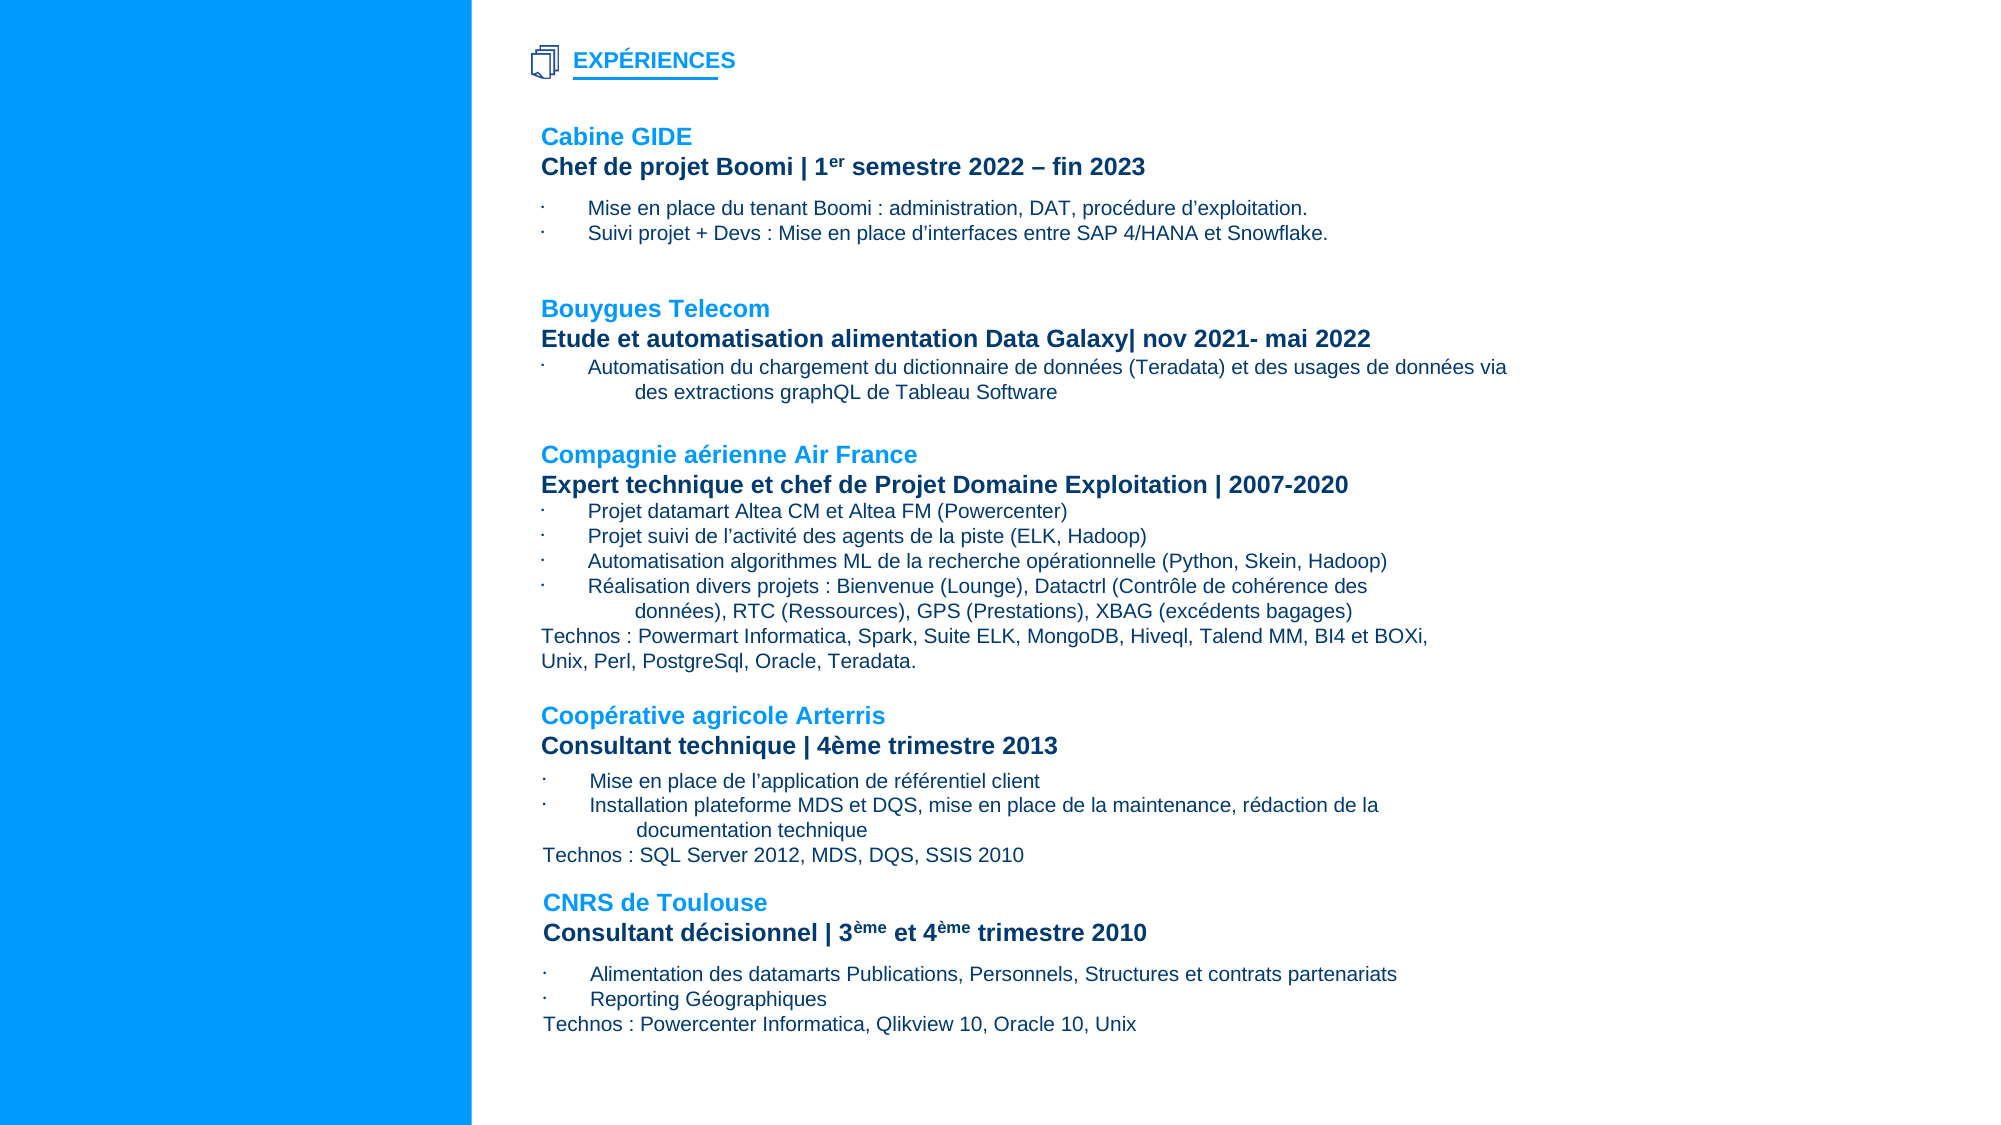

EXPÉRIENCES
Cabine GIDE
Chef de projet Boomi | 1er semestre 2022 – fin 2023
Mise en place du tenant Boomi : administration, DAT, procédure d’exploitation.
Suivi projet + Devs : Mise en place d’interfaces entre SAP 4/HANA et Snowflake.
Bouygues Telecom
Etude et automatisation alimentation Data Galaxy| nov 2021- mai 2022
Automatisation du chargement du dictionnaire de données (Teradata) et des usages de données via des extractions graphQL de Tableau Software
Compagnie aérienne Air France
Expert technique et chef de Projet Domaine Exploitation | 2007-2020
Projet datamart Altea CM et Altea FM (Powercenter)
Projet suivi de l’activité des agents de la piste (ELK, Hadoop)
Automatisation algorithmes ML de la recherche opérationnelle (Python, Skein, Hadoop)
Réalisation divers projets : Bienvenue (Lounge), Datactrl (Contrôle de cohérence des données), RTC (Ressources), GPS (Prestations), XBAG (excédents bagages)
Technos : Powermart Informatica, Spark, Suite ELK, MongoDB, Hiveql, Talend MM, BI4 et BOXi, Unix, Perl, PostgreSql, Oracle, Teradata.
Coopérative agricole Arterris
Consultant technique | 4ème trimestre 2013
Mise en place de l’application de référentiel client
Installation plateforme MDS et DQS, mise en place de la maintenance, rédaction de la documentation technique
Technos : SQL Server 2012, MDS, DQS, SSIS 2010
CNRS de Toulouse
Consultant décisionnel | 3ème et 4ème trimestre 2010
Alimentation des datamarts Publications, Personnels, Structures et contrats partenariats
Reporting Géographiques
Technos : Powercenter Informatica, Qlikview 10, Oracle 10, Unix